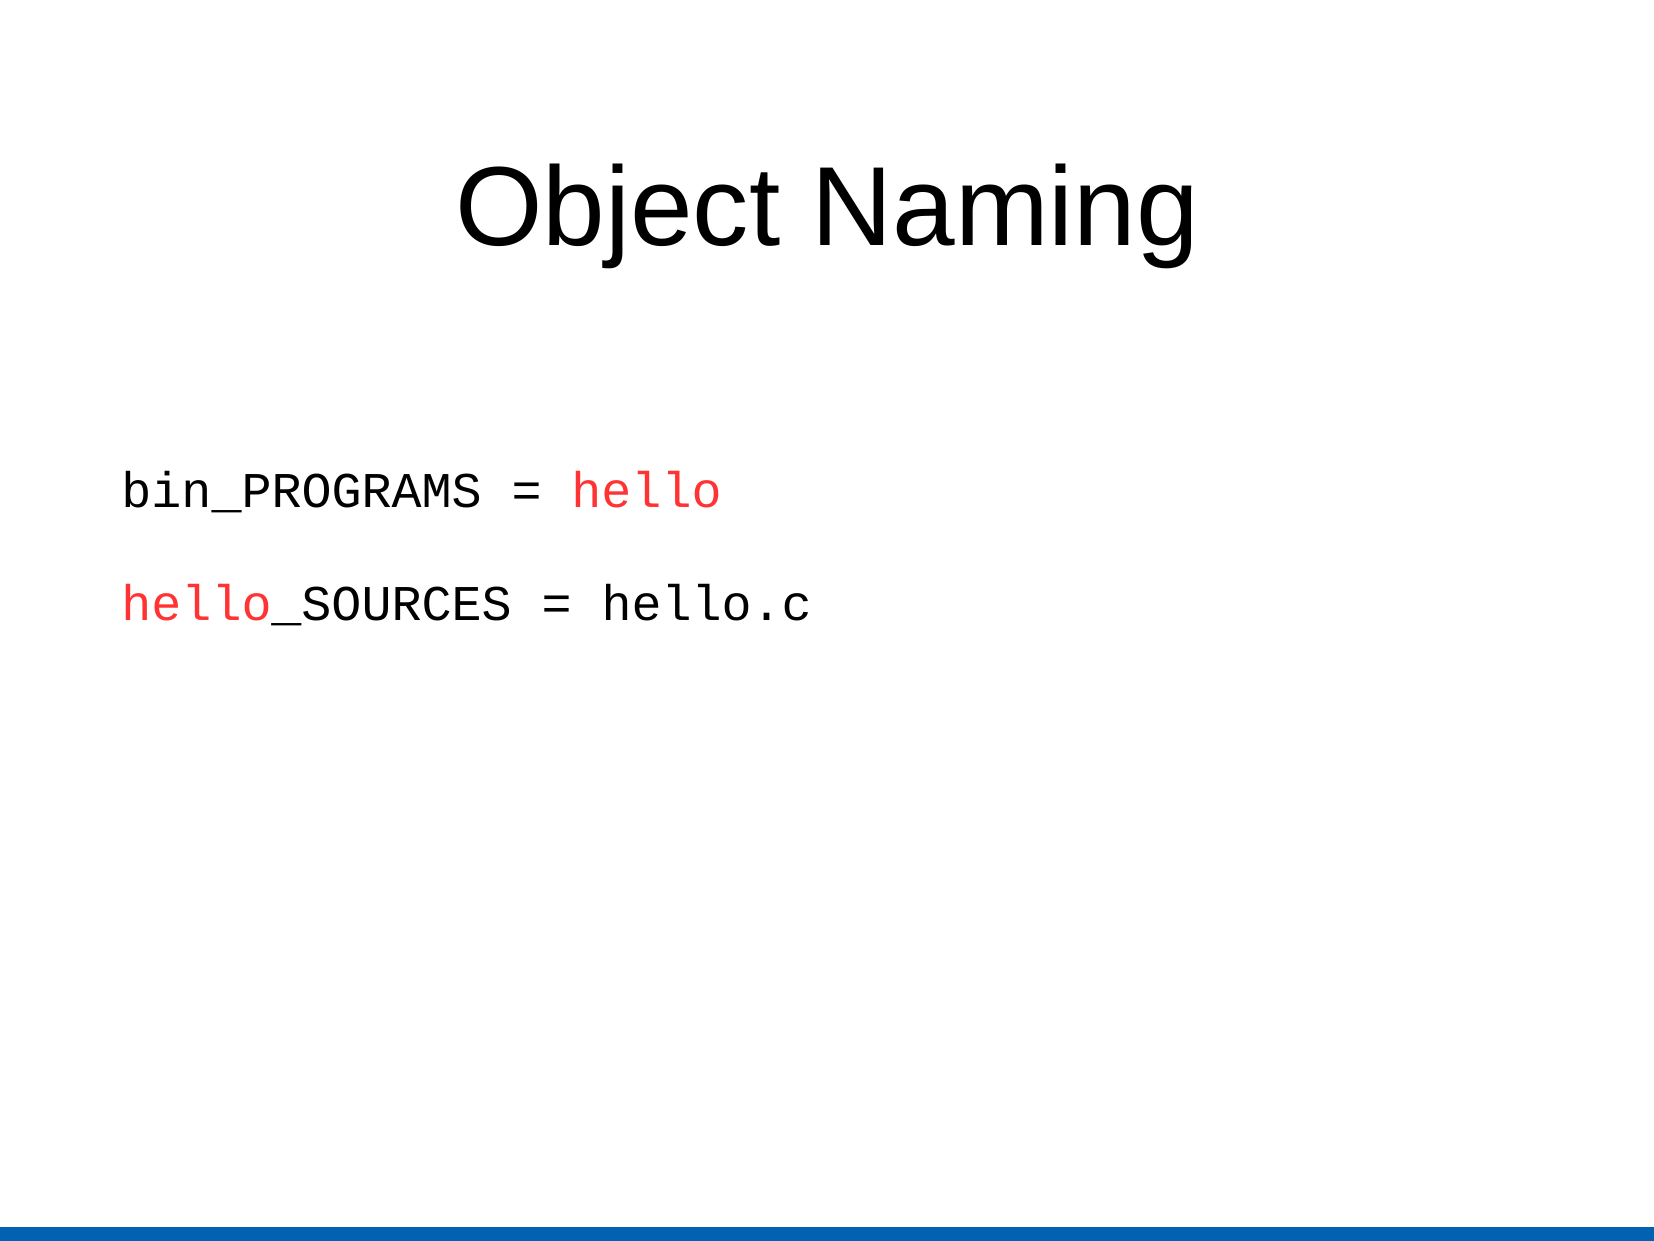

# Object Naming
bin_PROGRAMS = hello
hello_SOURCES = hello.c